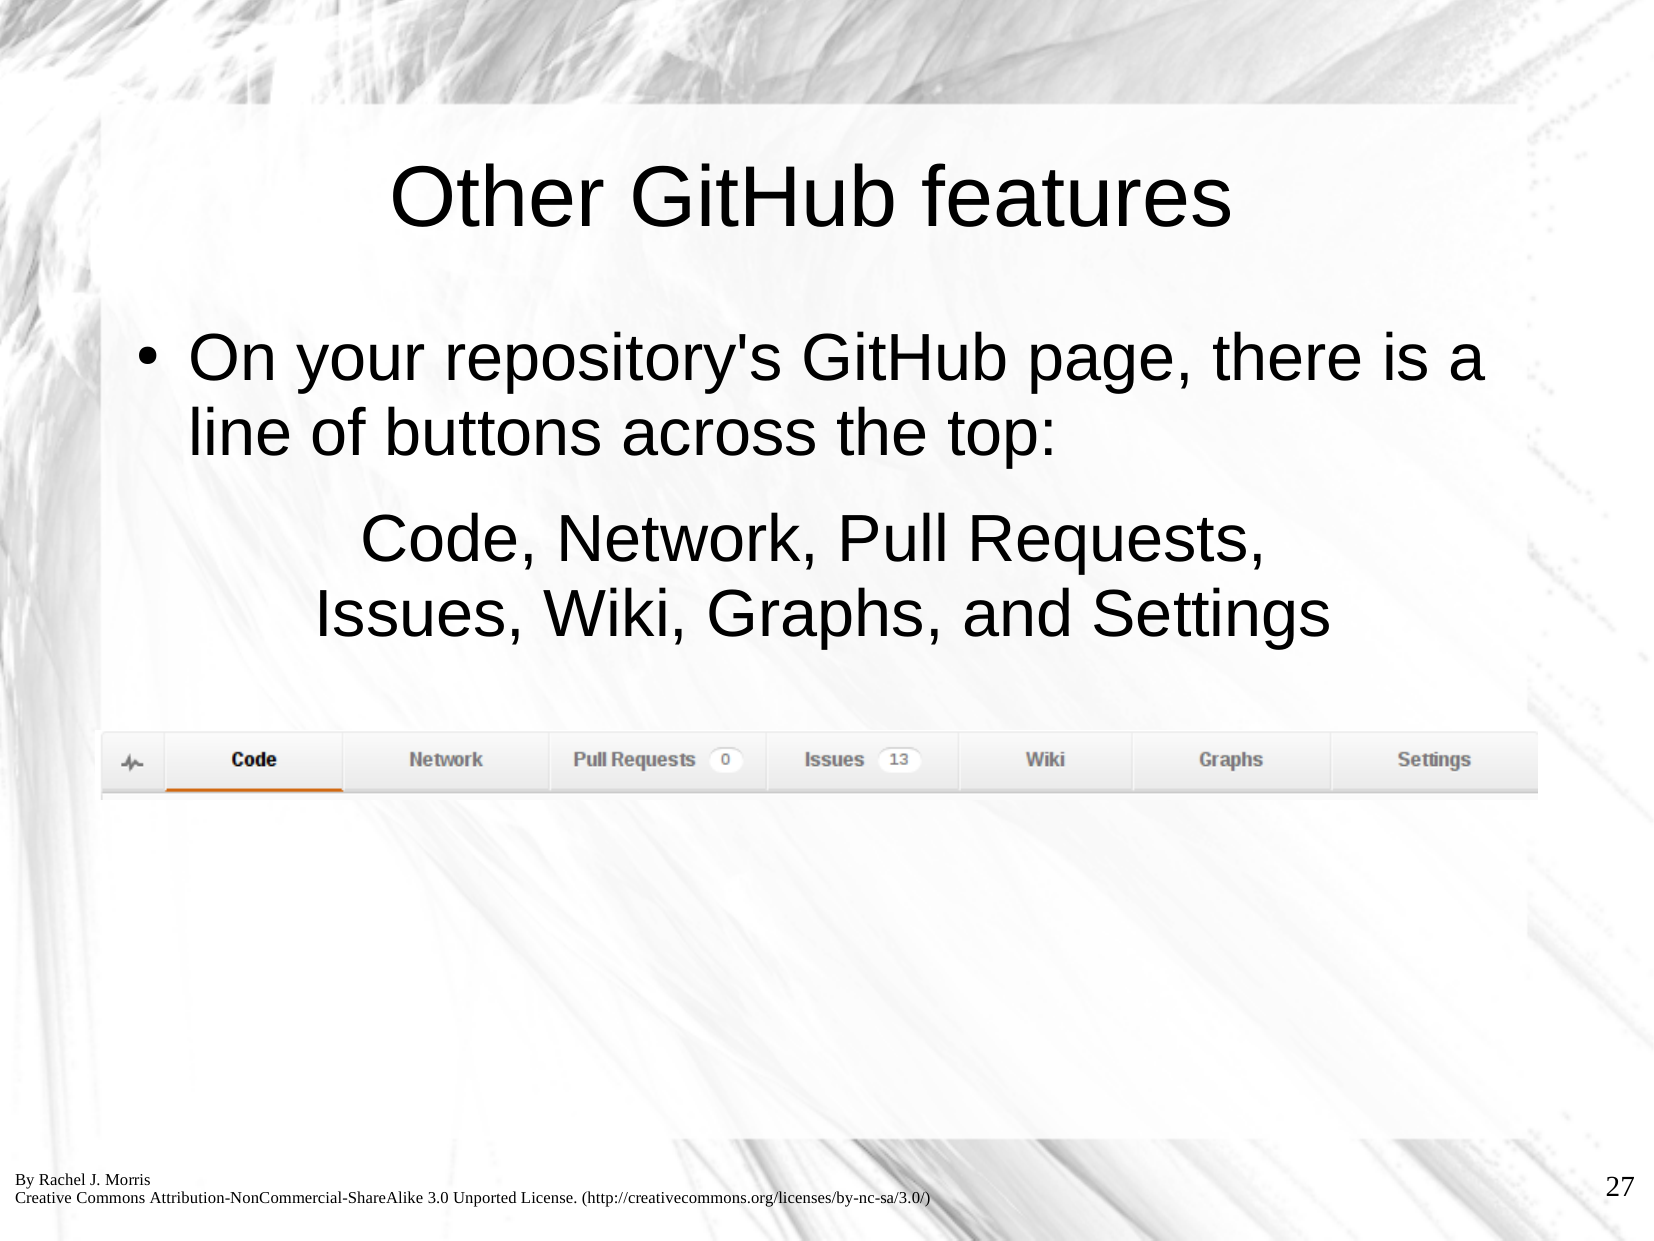

# Other GitHub features
On your repository's GitHub page, there is a line of buttons across the top:
Code, Network, Pull Requests,
Issues, Wiki, Graphs, and Settings
27